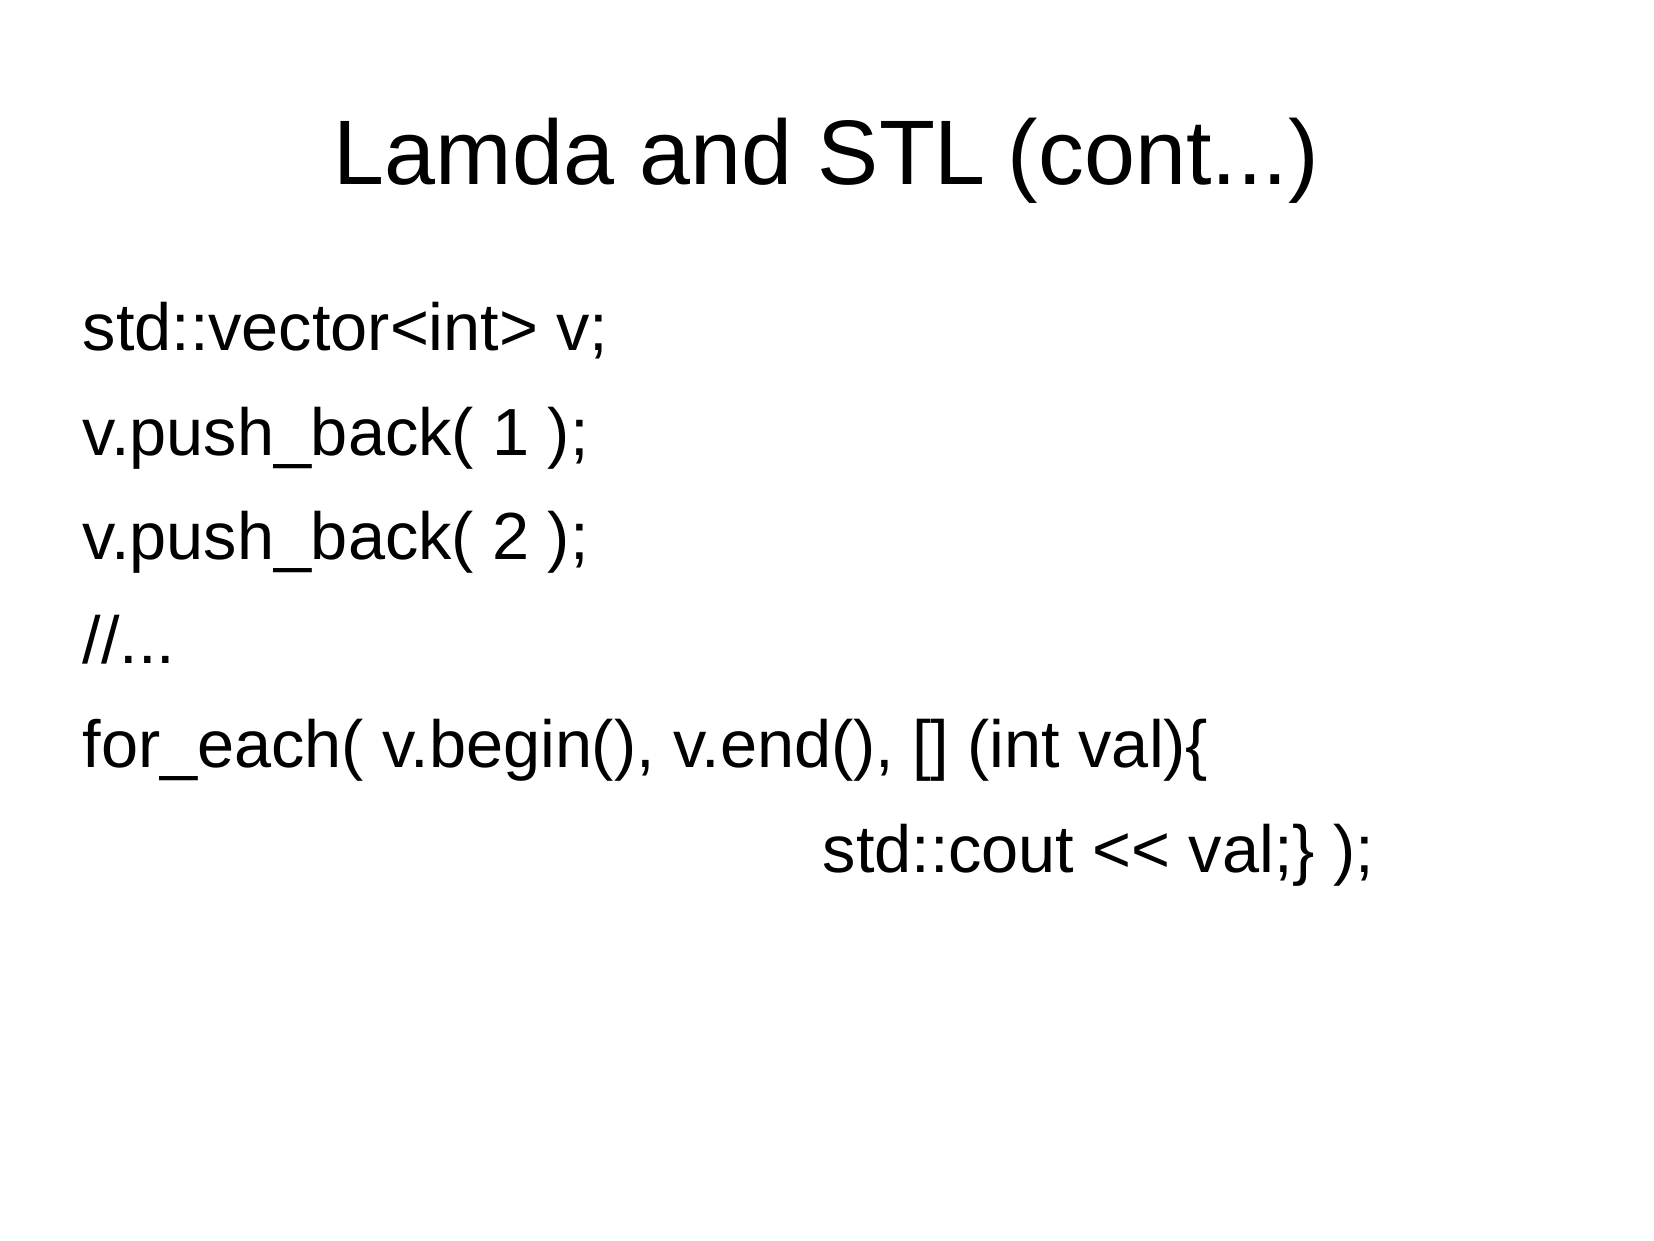

# Lamda and STL (cont...)
std::vector<int> v;
v.push_back( 1 );
v.push_back( 2 );
//...
for_each( v.begin(), v.end(), [] (int val){
 std::cout << val;} );